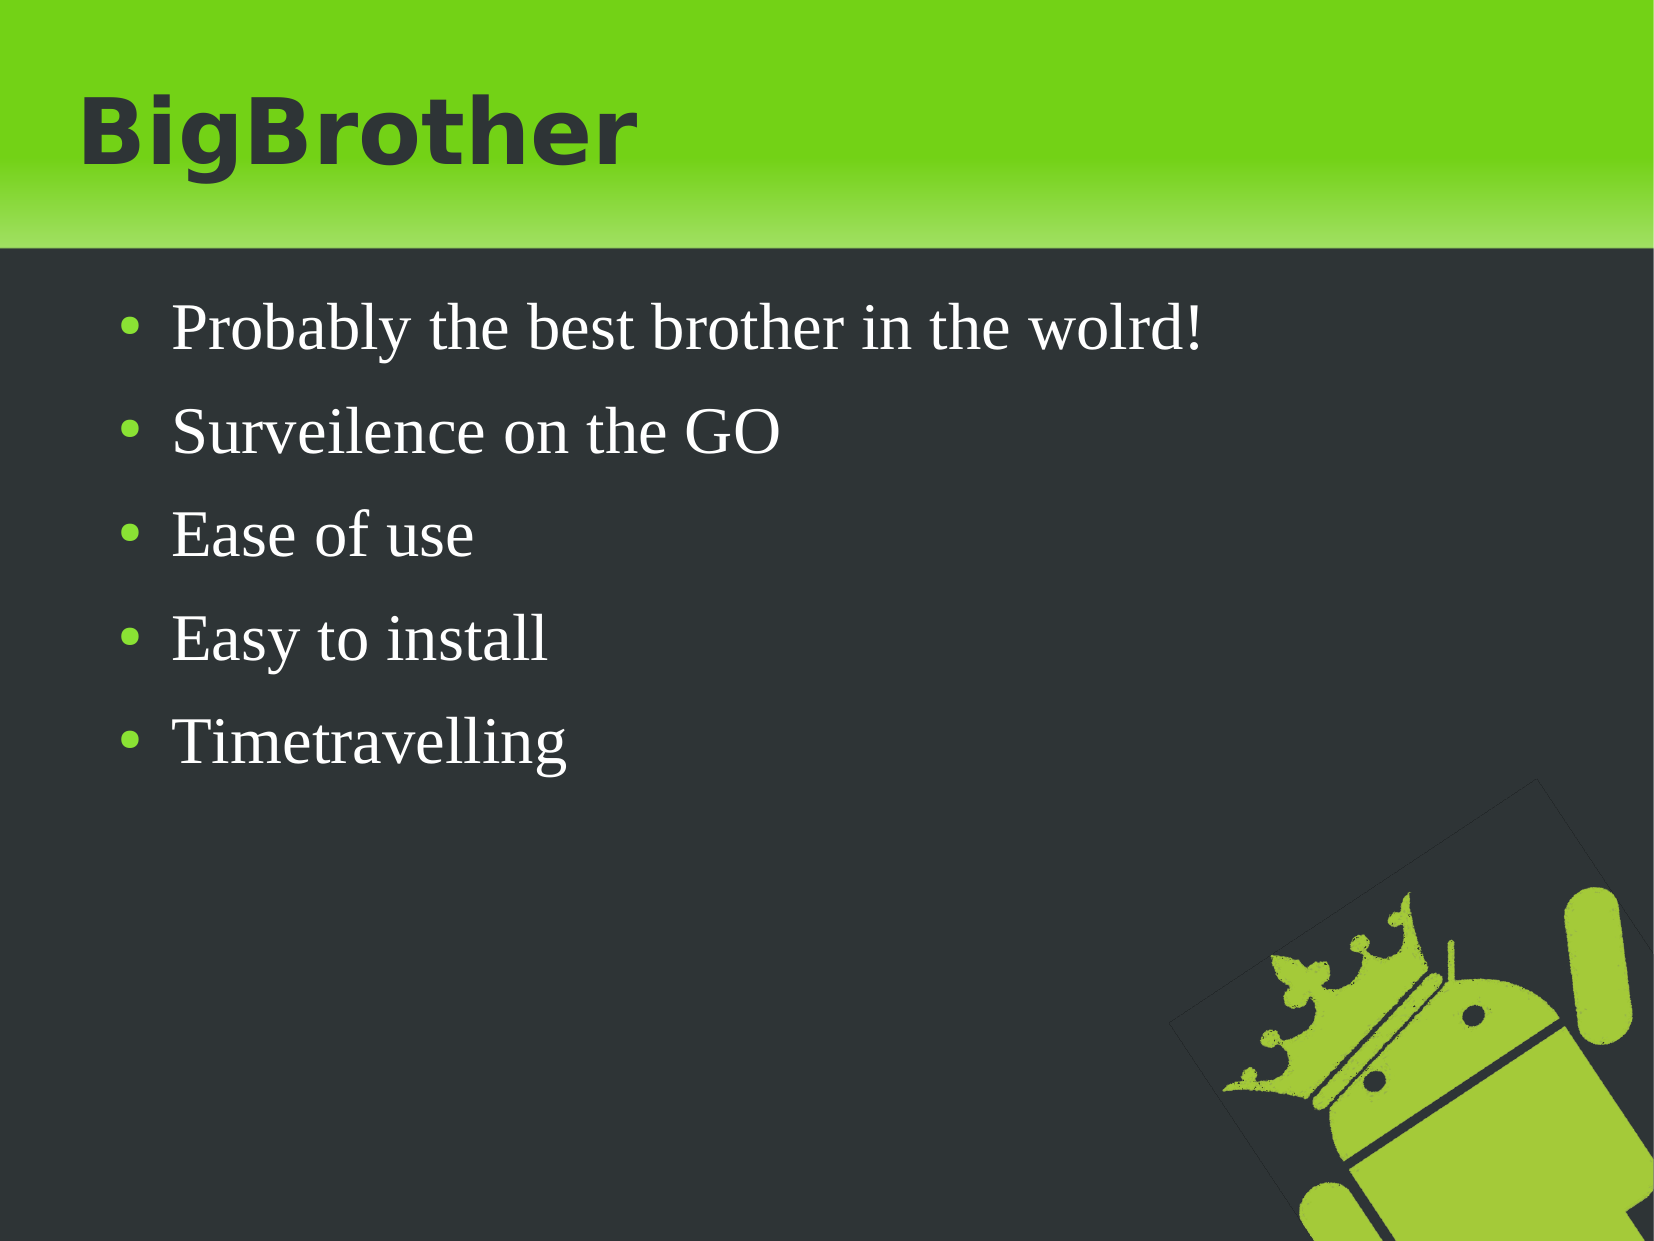

# BigBrother
Probably the best brother in the wolrd!
Surveilence on the GO
Ease of use
Easy to install
Timetravelling